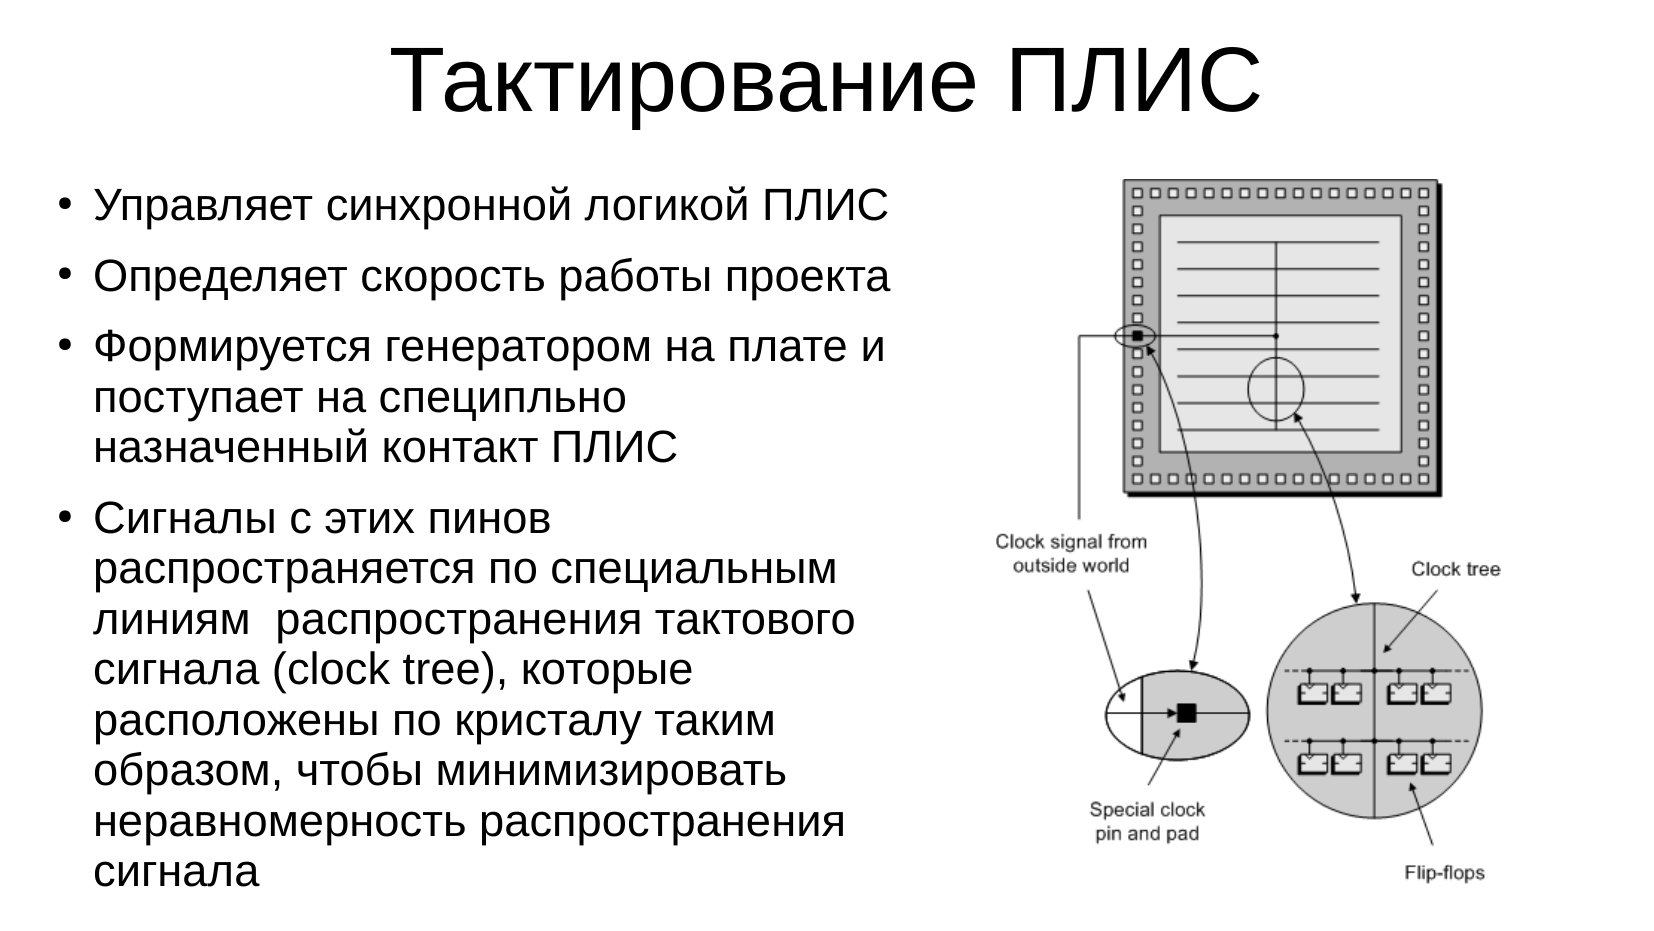

# Тактирование ПЛИС
Управляет синхронной логикой ПЛИС
Определяет скорость работы проекта
Формируется генератором на плате и поступает на специпльно назначенный контакт ПЛИС
Сигналы с этих пинов распространяется по специальным линиям распространения тактового сигнала (clock tree), которые расположены по кристалу таким образом, чтобы минимизировать неравномерность распространения сигнала